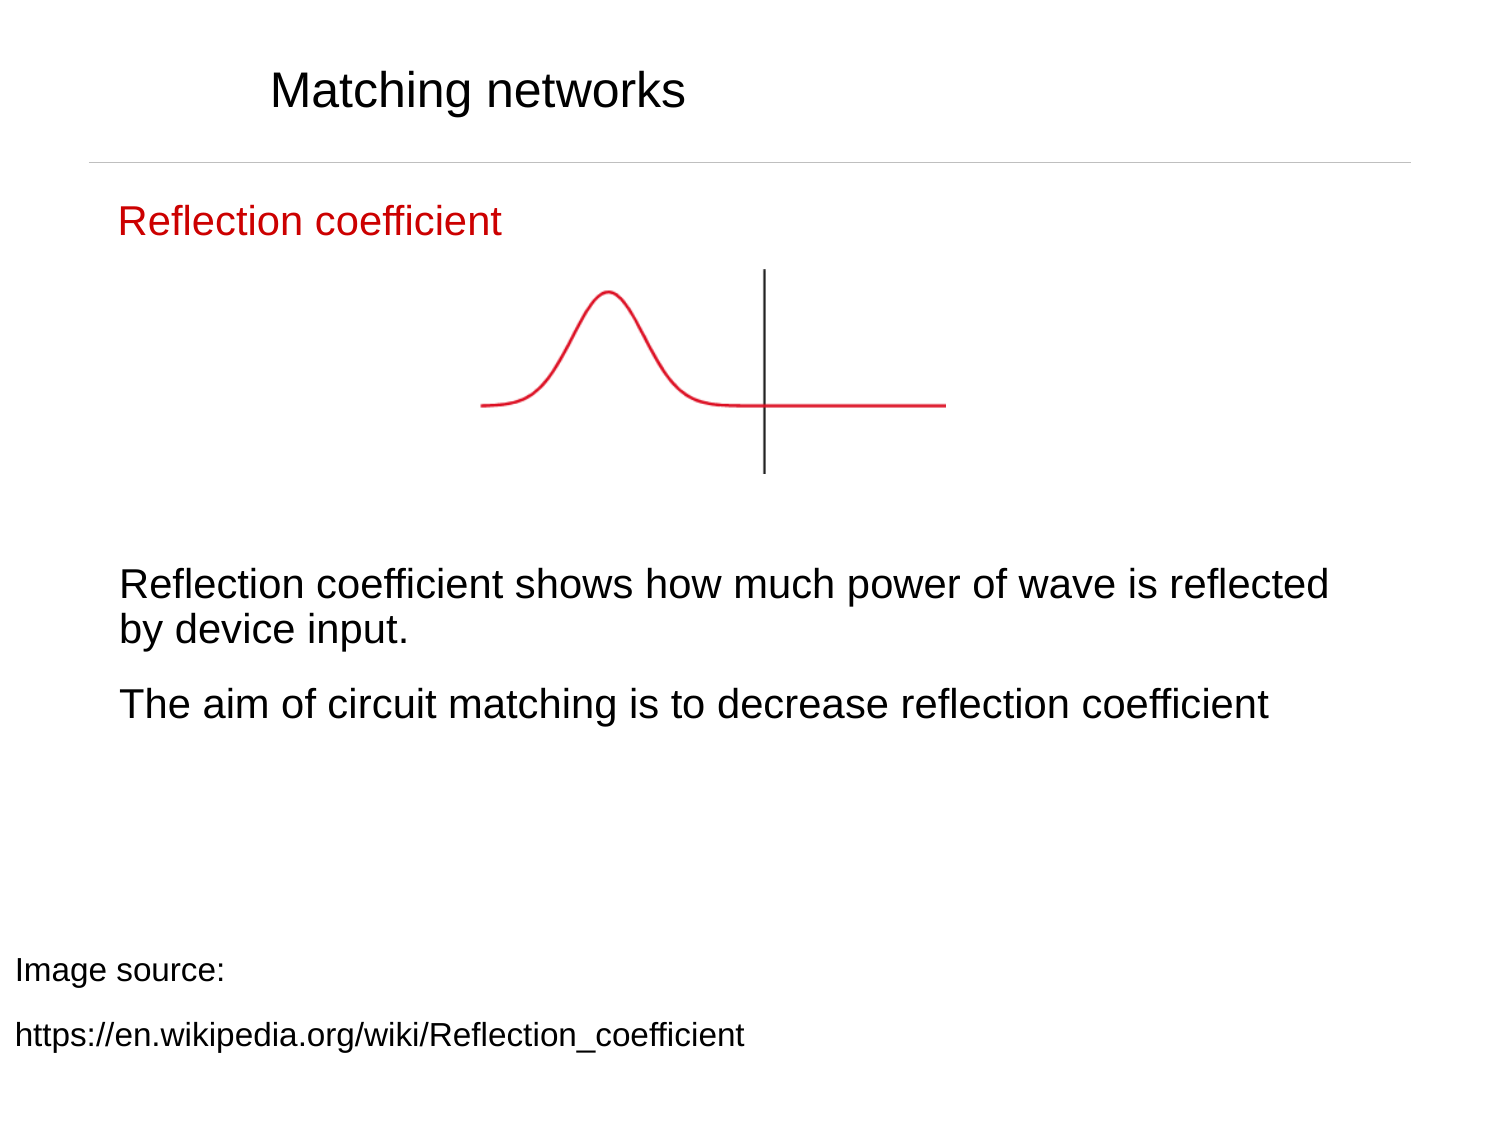

Matching networks
# Reflection coefficient
Reflection coefficient shows how much power of wave is reflected by device input.
The aim of circuit matching is to decrease reflection coefficient
Image source:
https://en.wikipedia.org/wiki/Reflection_coefficient